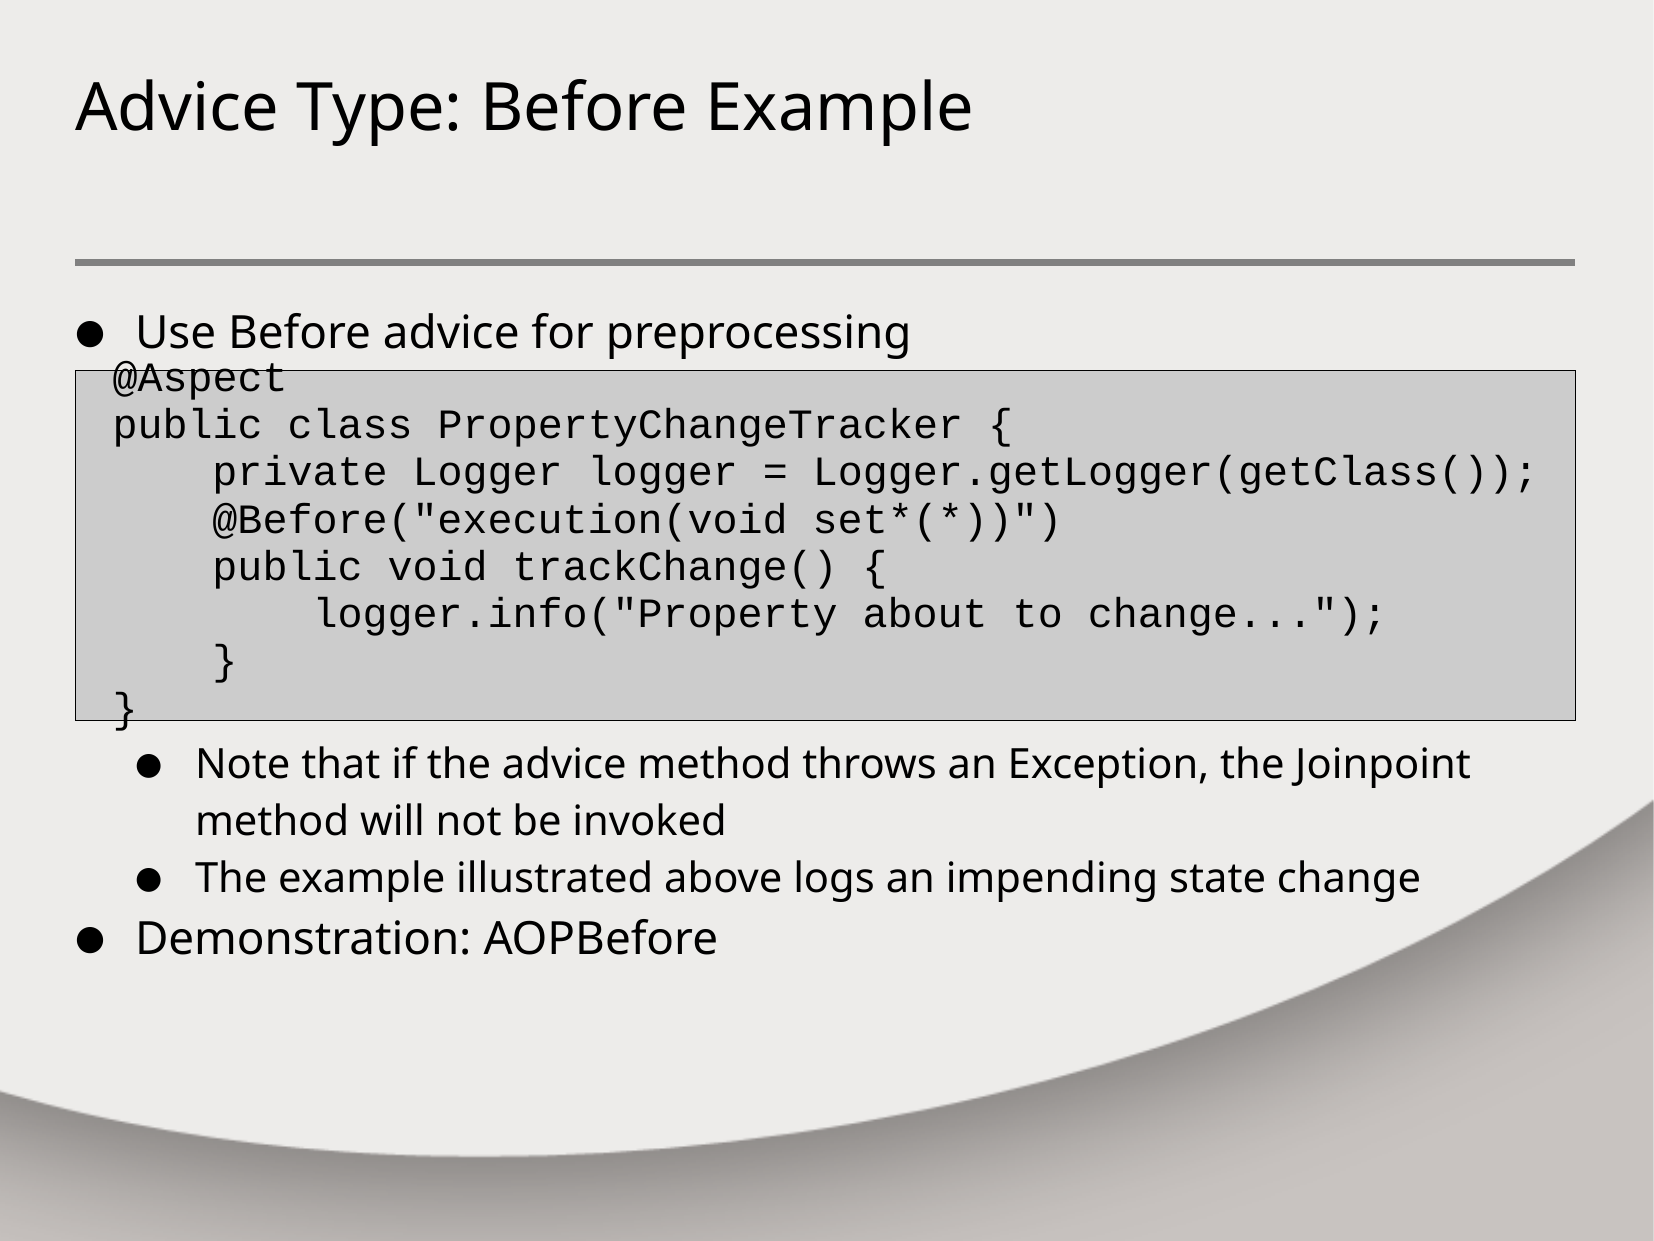

# Advice Type: Before Example
Use Before advice for preprocessing
Note that if the advice method throws an Exception, the Joinpoint method will not be invoked
The example illustrated above logs an impending state change
Demonstration: AOPBefore
@Aspect
public class PropertyChangeTracker {
 private Logger logger = Logger.getLogger(getClass());
 @Before("execution(void set*(*))")
 public void trackChange() {
 logger.info("Property about to change...");
 }
}